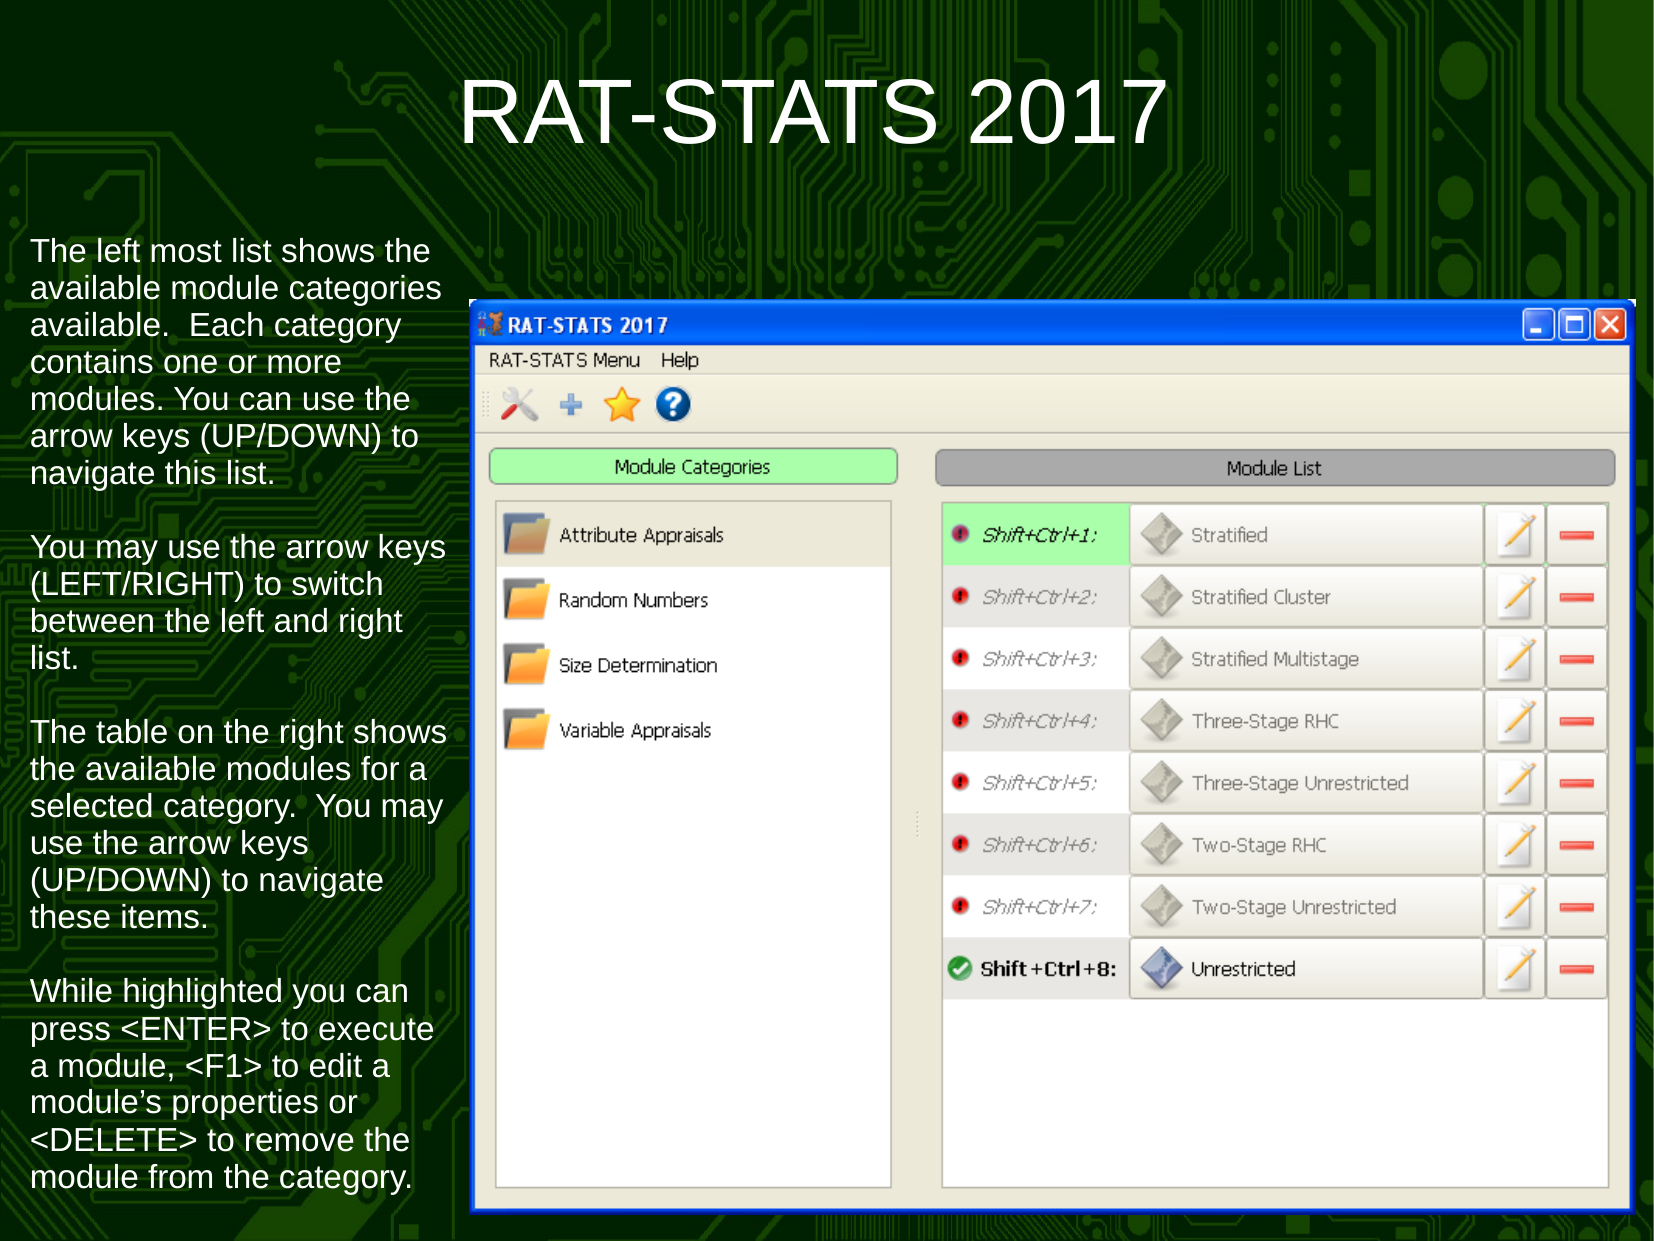

# RAT-STATS 2017
The left most list shows the available module categories available. Each category contains one or more modules. You can use the arrow keys (UP/DOWN) to navigate this list.
You may use the arrow keys (LEFT/RIGHT) to switch between the left and right list.
The table on the right shows the available modules for a selected category. You may use the arrow keys (UP/DOWN) to navigate these items.
While highlighted you can press <ENTER> to execute a module, <F1> to edit a module’s properties or <DELETE> to remove the module from the category.